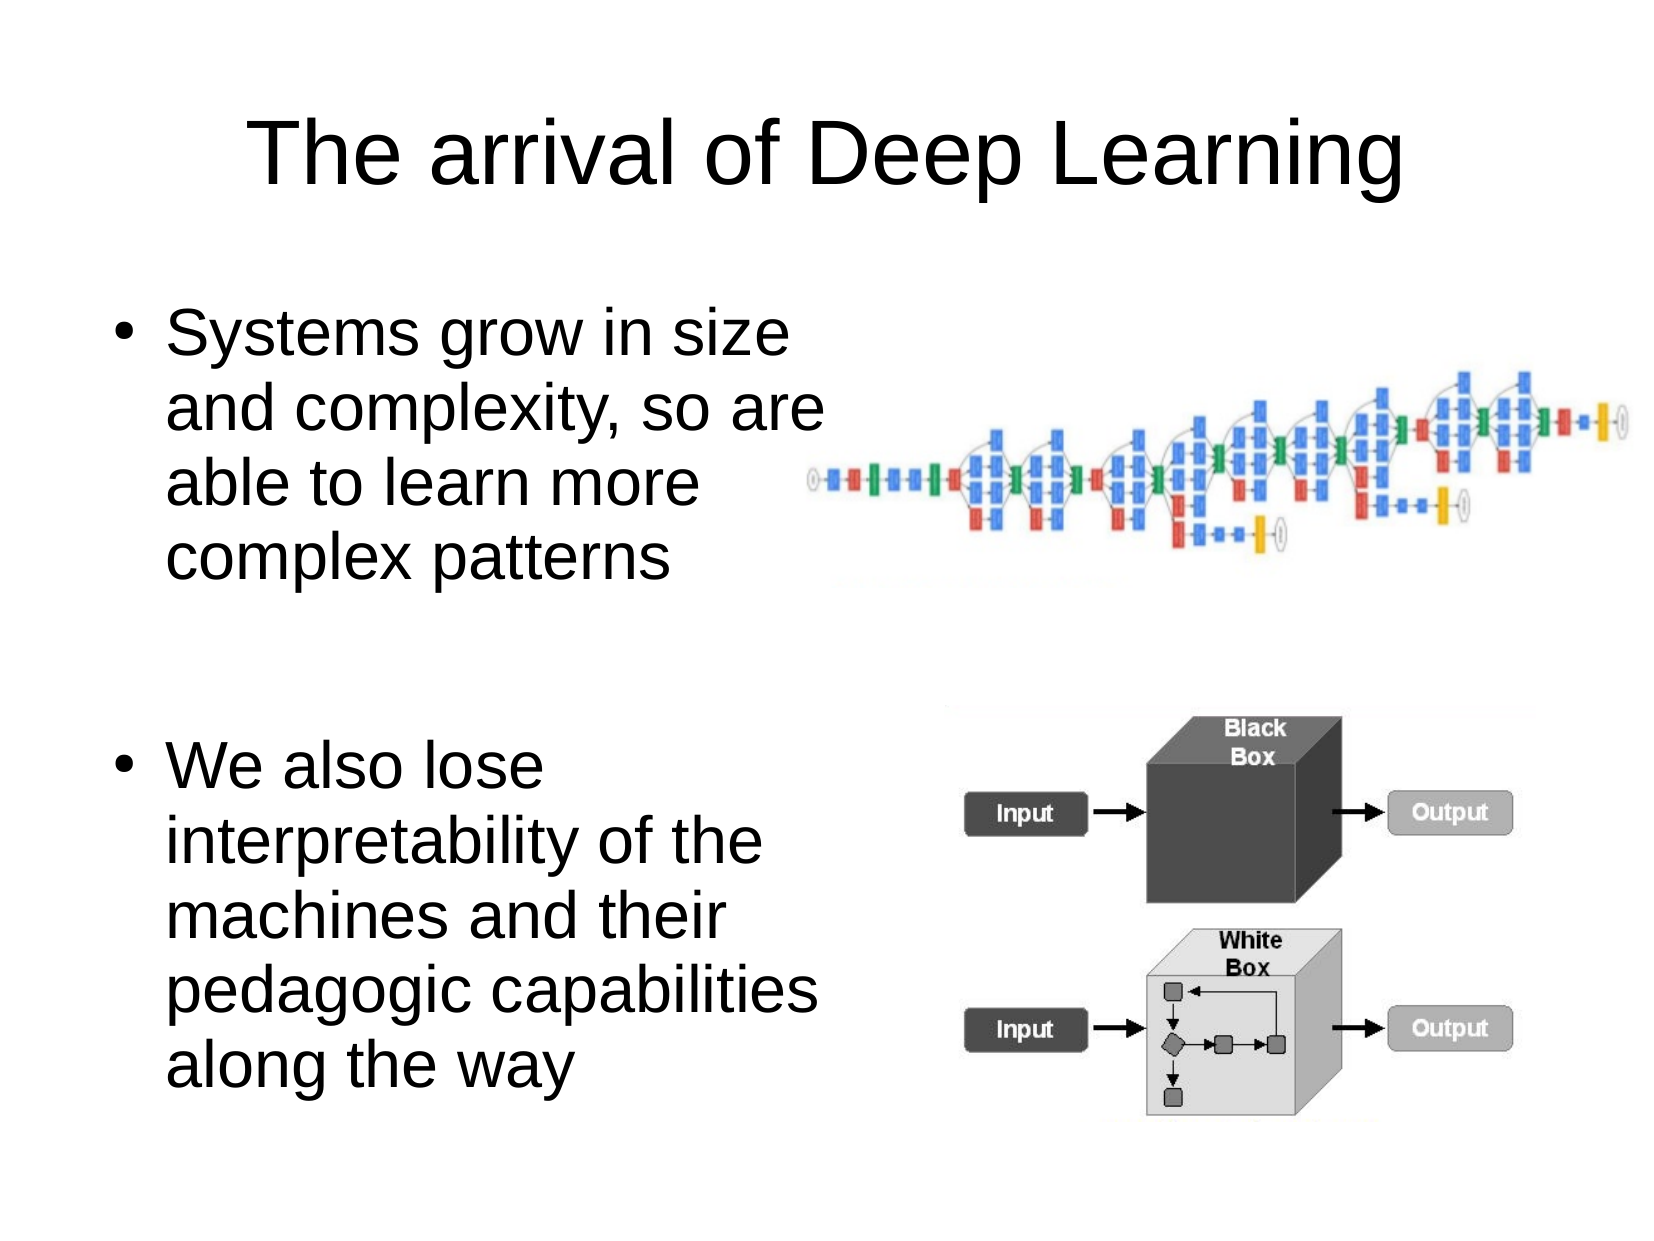

# The arrival of Deep Learning
Systems grow in size and complexity, so are able to learn more complex patterns
We also lose interpretability of the machines and their pedagogic capabilities along the way